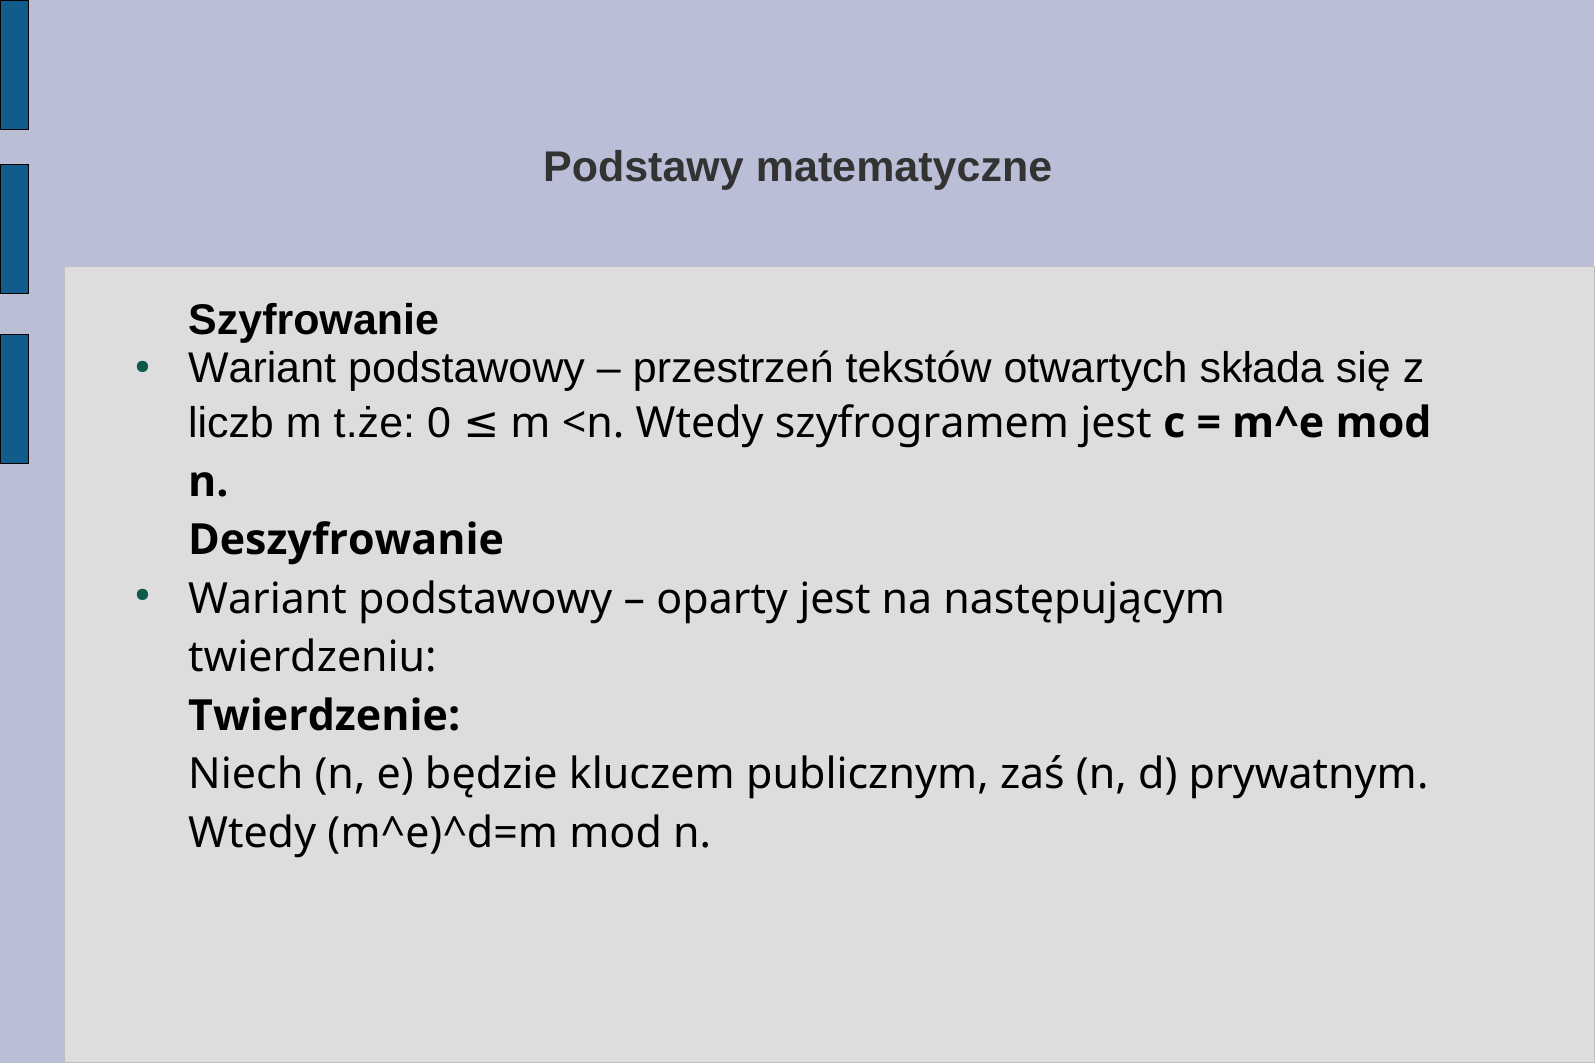

# Podstawy matematyczne
Szyfrowanie
Wariant podstawowy – przestrzeń tekstów otwartych składa się z liczb m t.że: 0 ≤ m <n. Wtedy szyfrogramem jest c = m^e mod n.
Deszyfrowanie
Wariant podstawowy – oparty jest na następującym twierdzeniu:
Twierdzenie:
Niech (n, e) będzie kluczem publicznym, zaś (n, d) prywatnym. Wtedy (m^e)^d=m mod n.